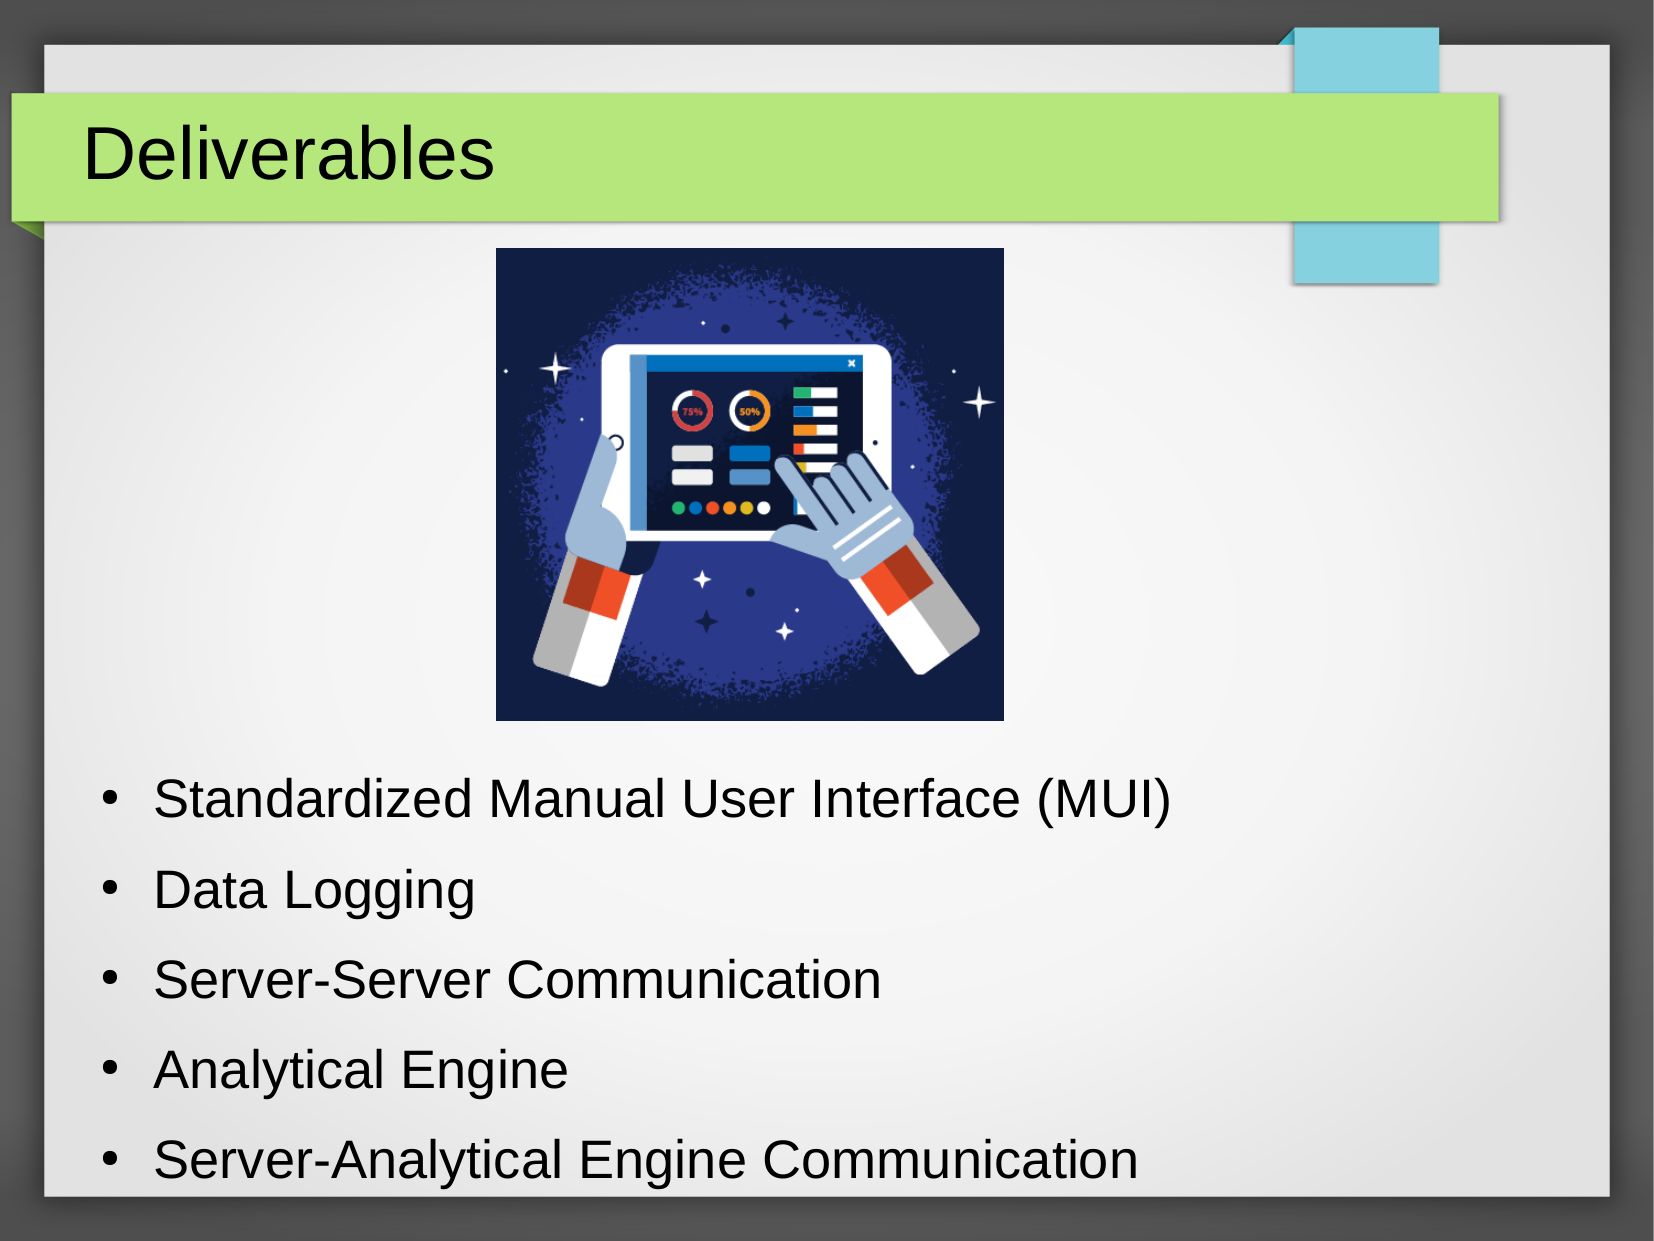

# Deliverables
Standardized Manual User Interface (MUI)
Data Logging
Server-Server Communication
Analytical Engine
Server-Analytical Engine Communication